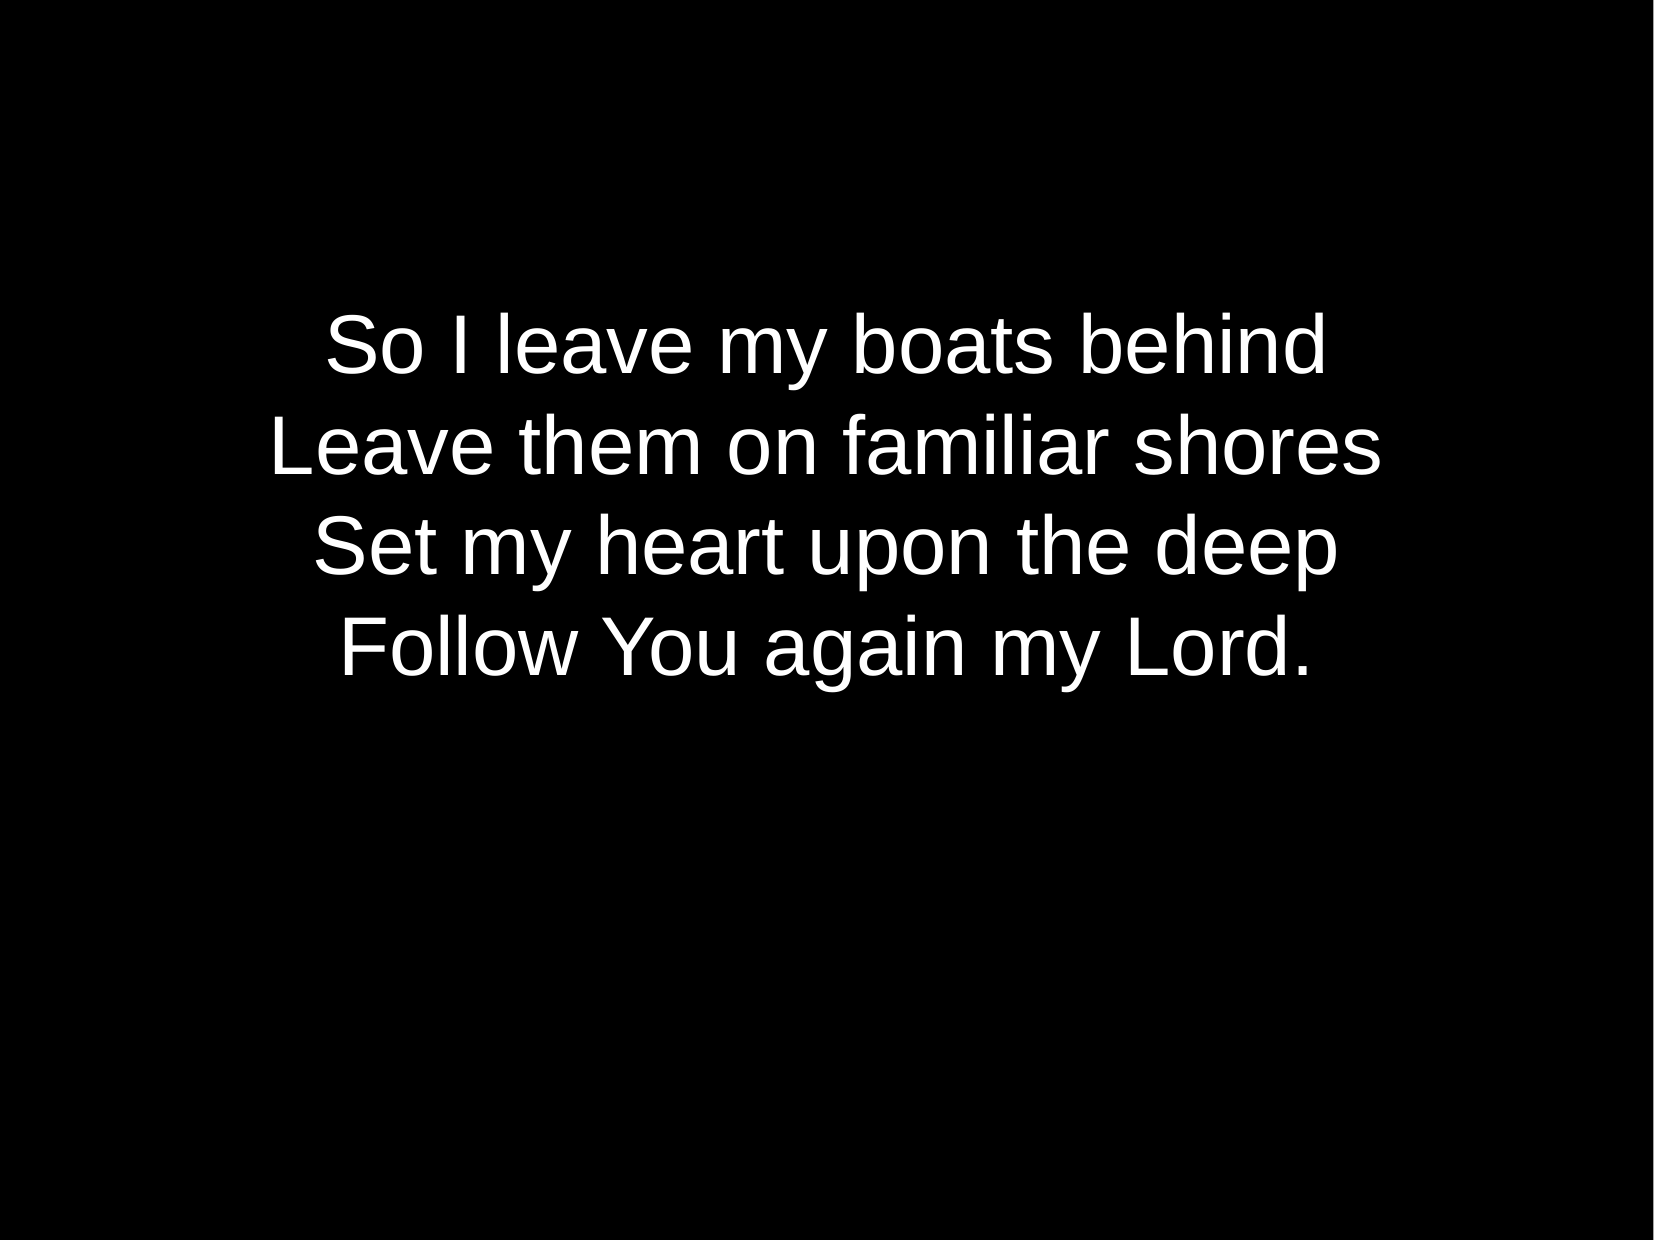

#
So I leave my boats behind
Leave them on familiar shores
Set my heart upon the deep
Follow You again my Lord.